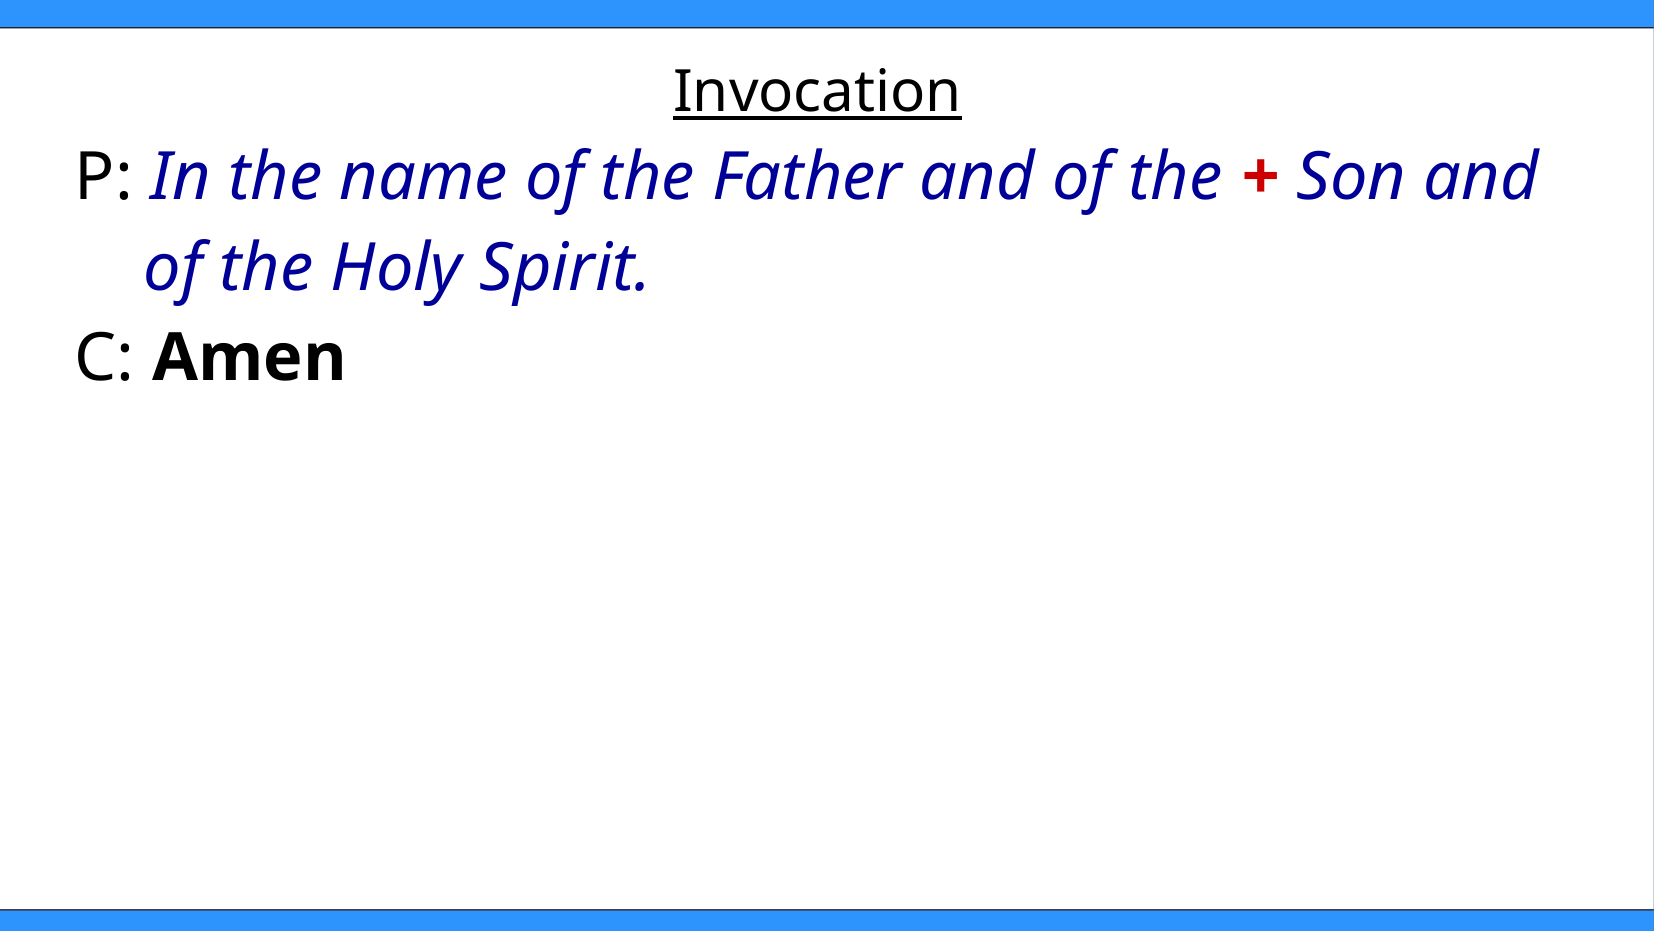

Invocation
P: In the name of the Father and of the + Son and
 of the Holy Spirit.
C: Amen